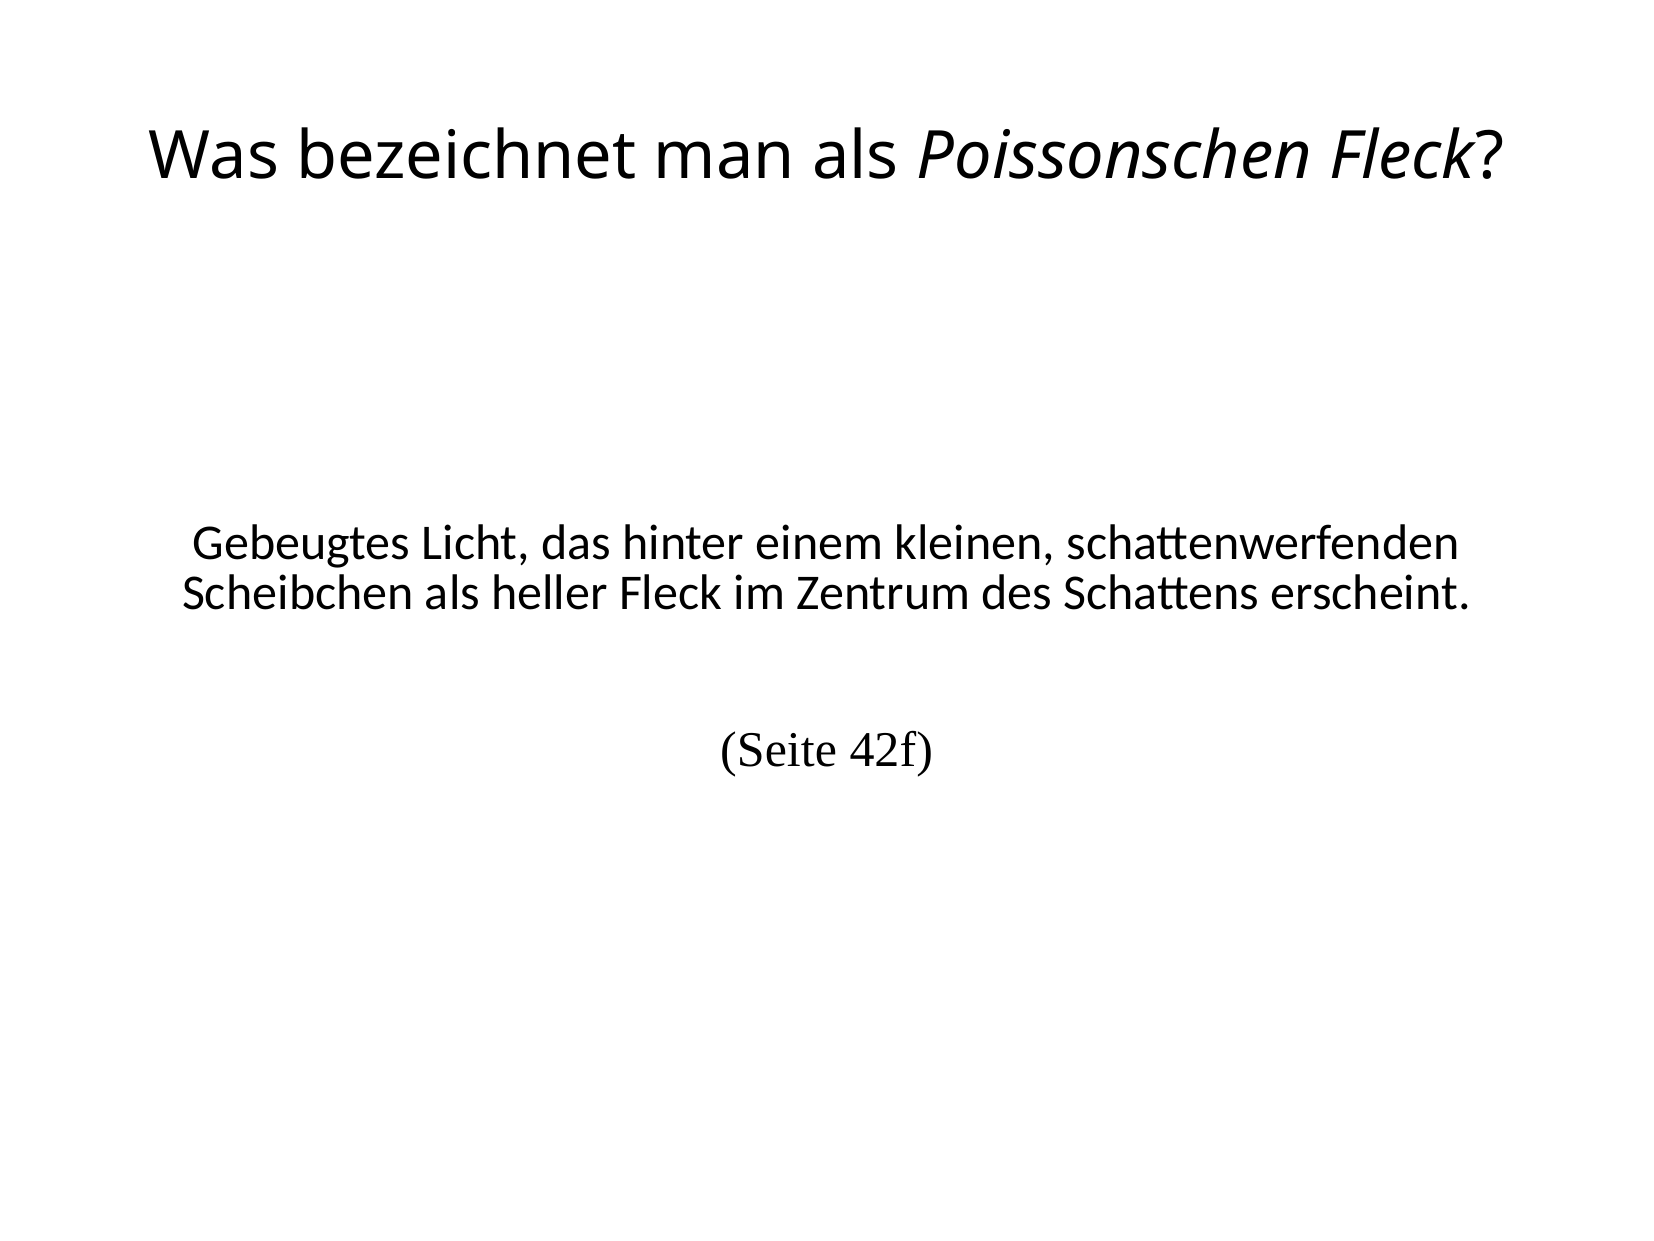

# Was bezeichnet man als Poissonschen Fleck?
Gebeugtes Licht, das hinter einem kleinen, schattenwerfenden Scheibchen als heller Fleck im Zentrum des Schattens erscheint.
(Seite 42f)